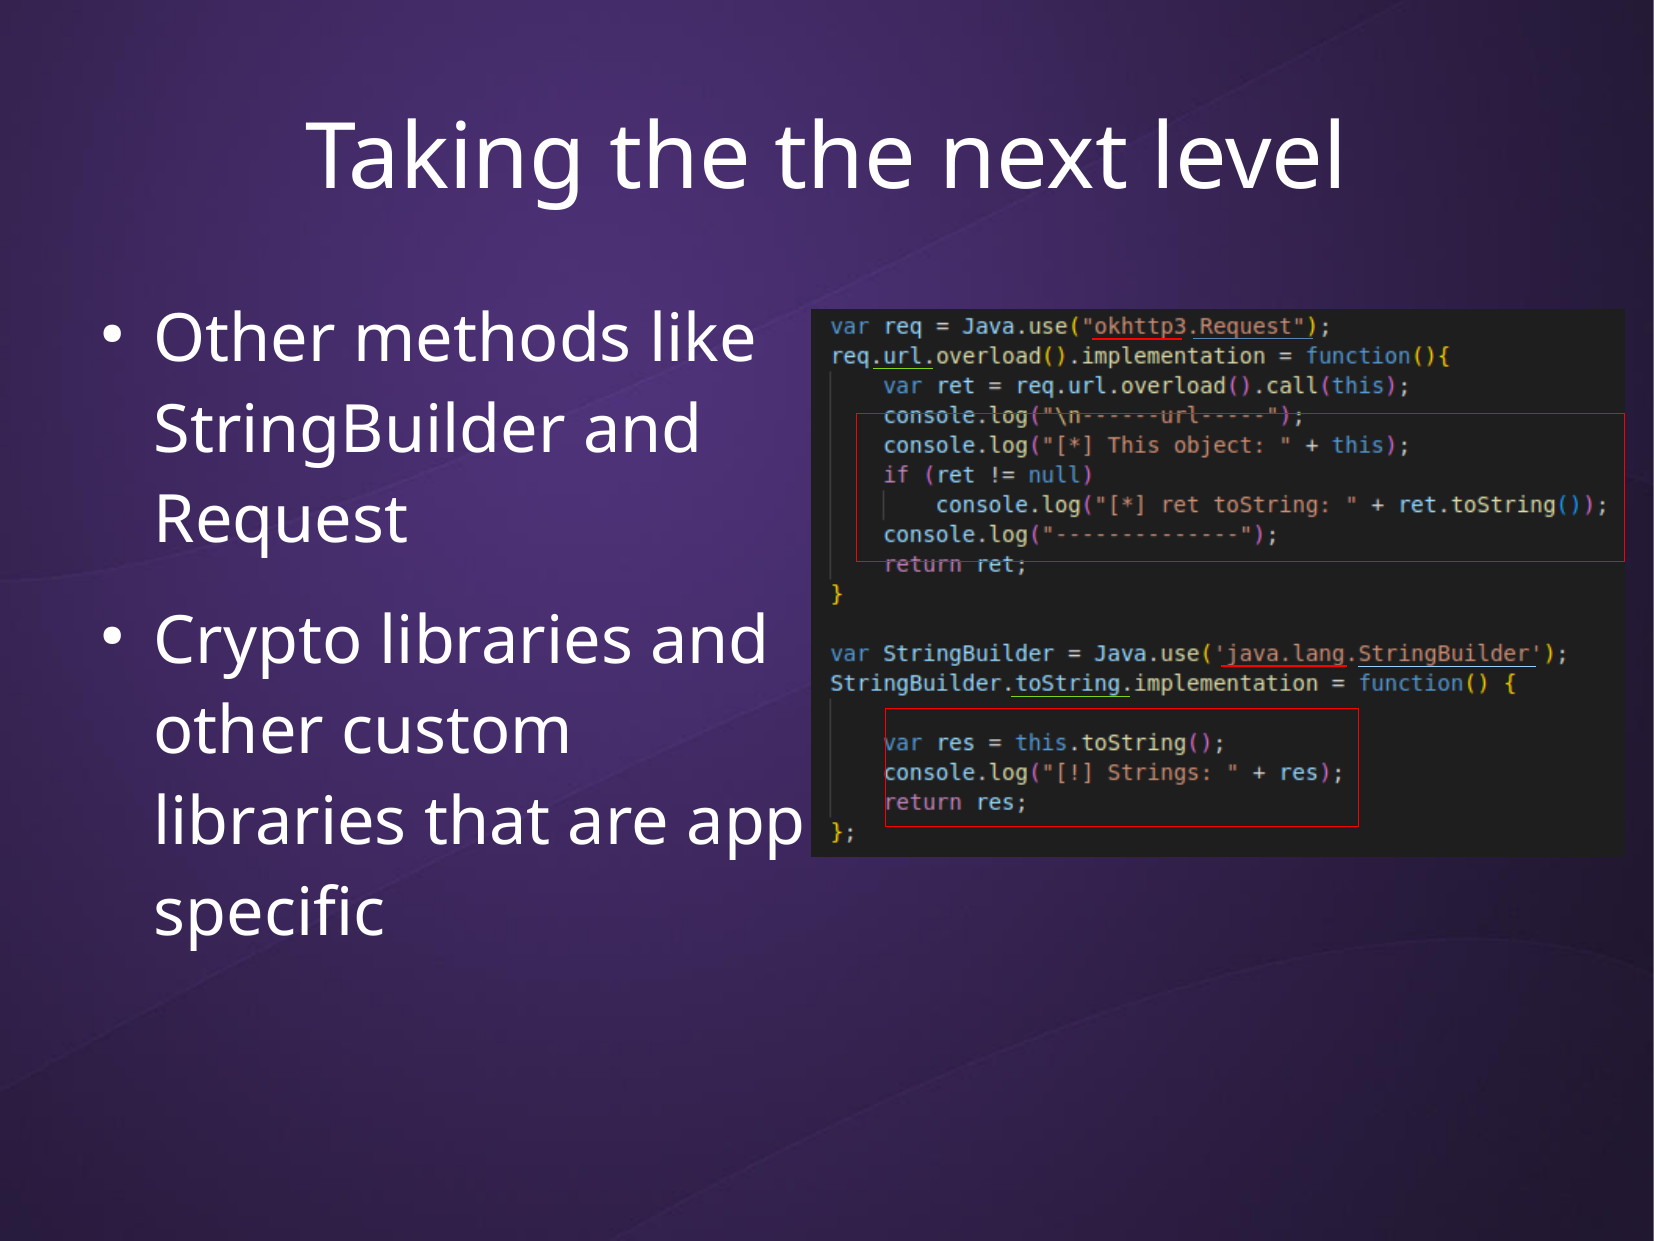

# Taking the the next level
Other methods like StringBuilder and Request
Crypto libraries and other custom libraries that are app specific